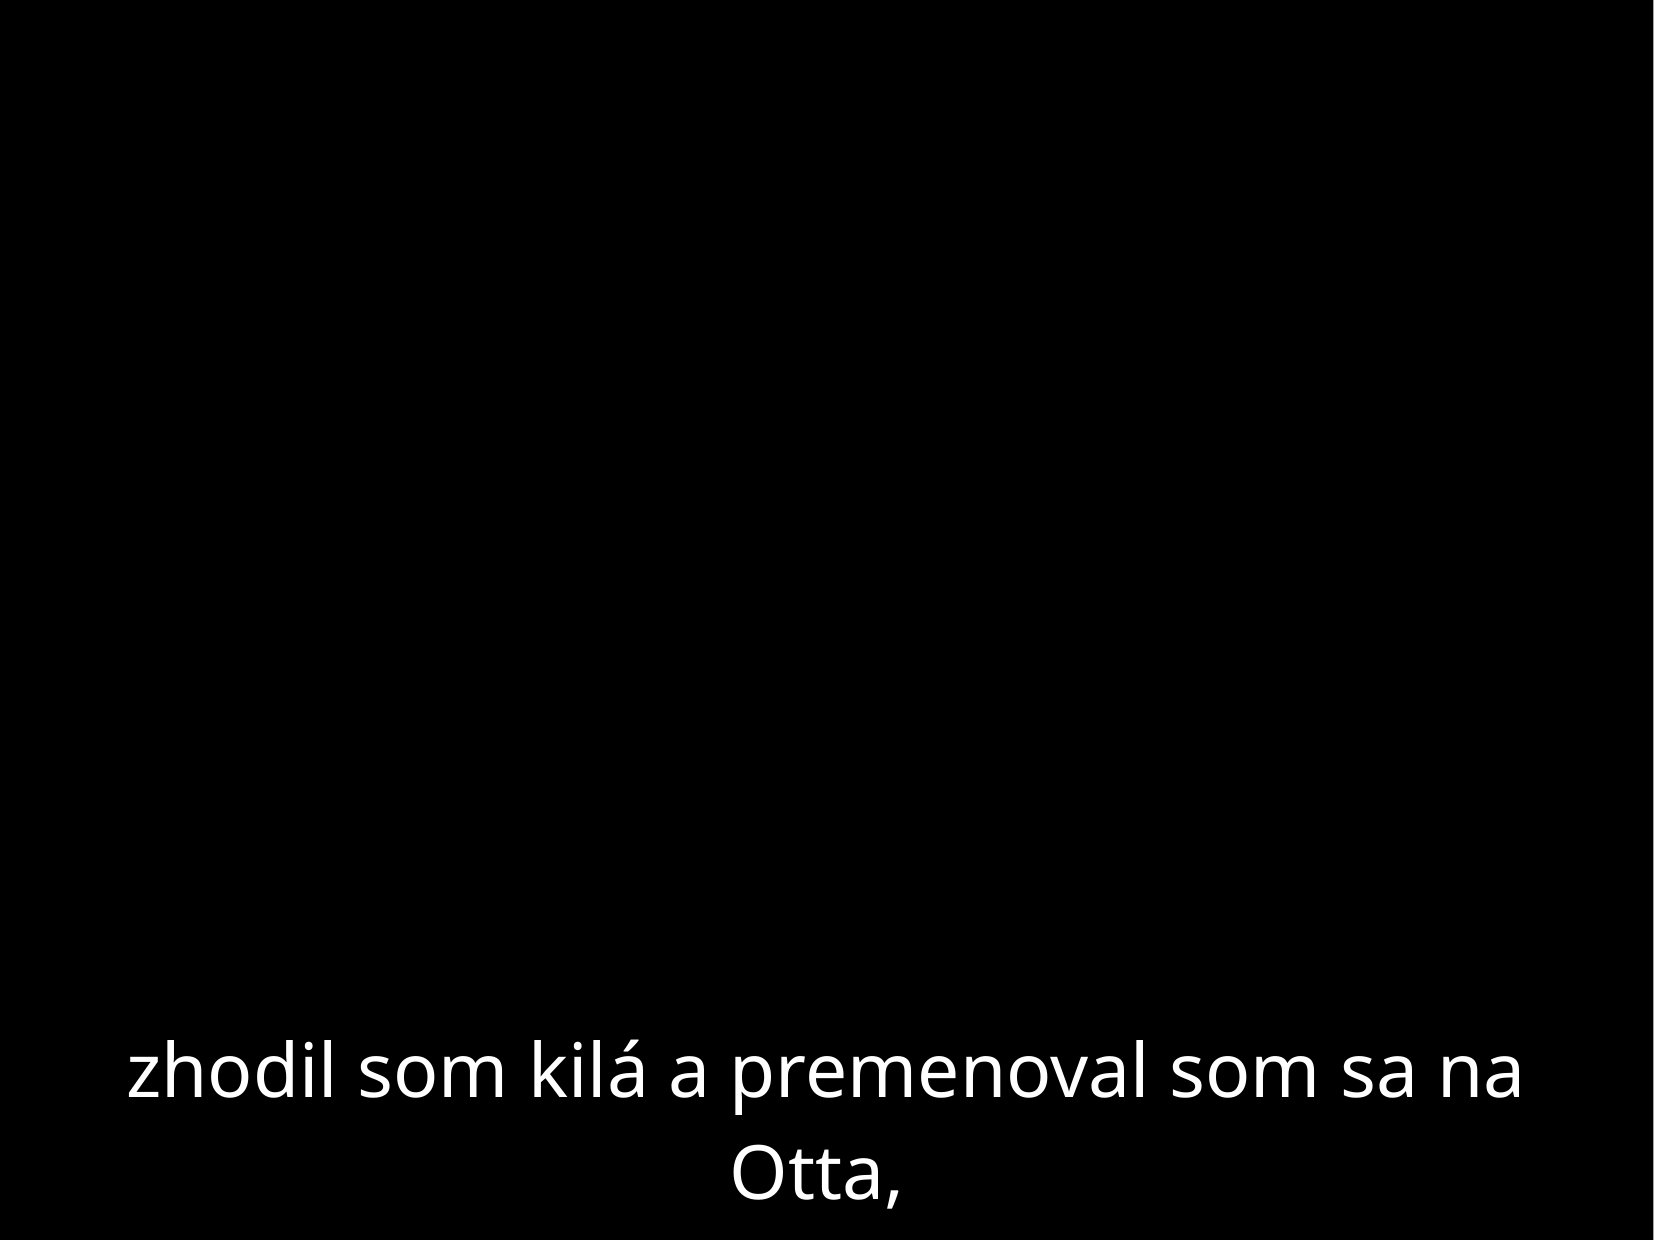

# zhodil som kilá a premenoval som sa na Otta,